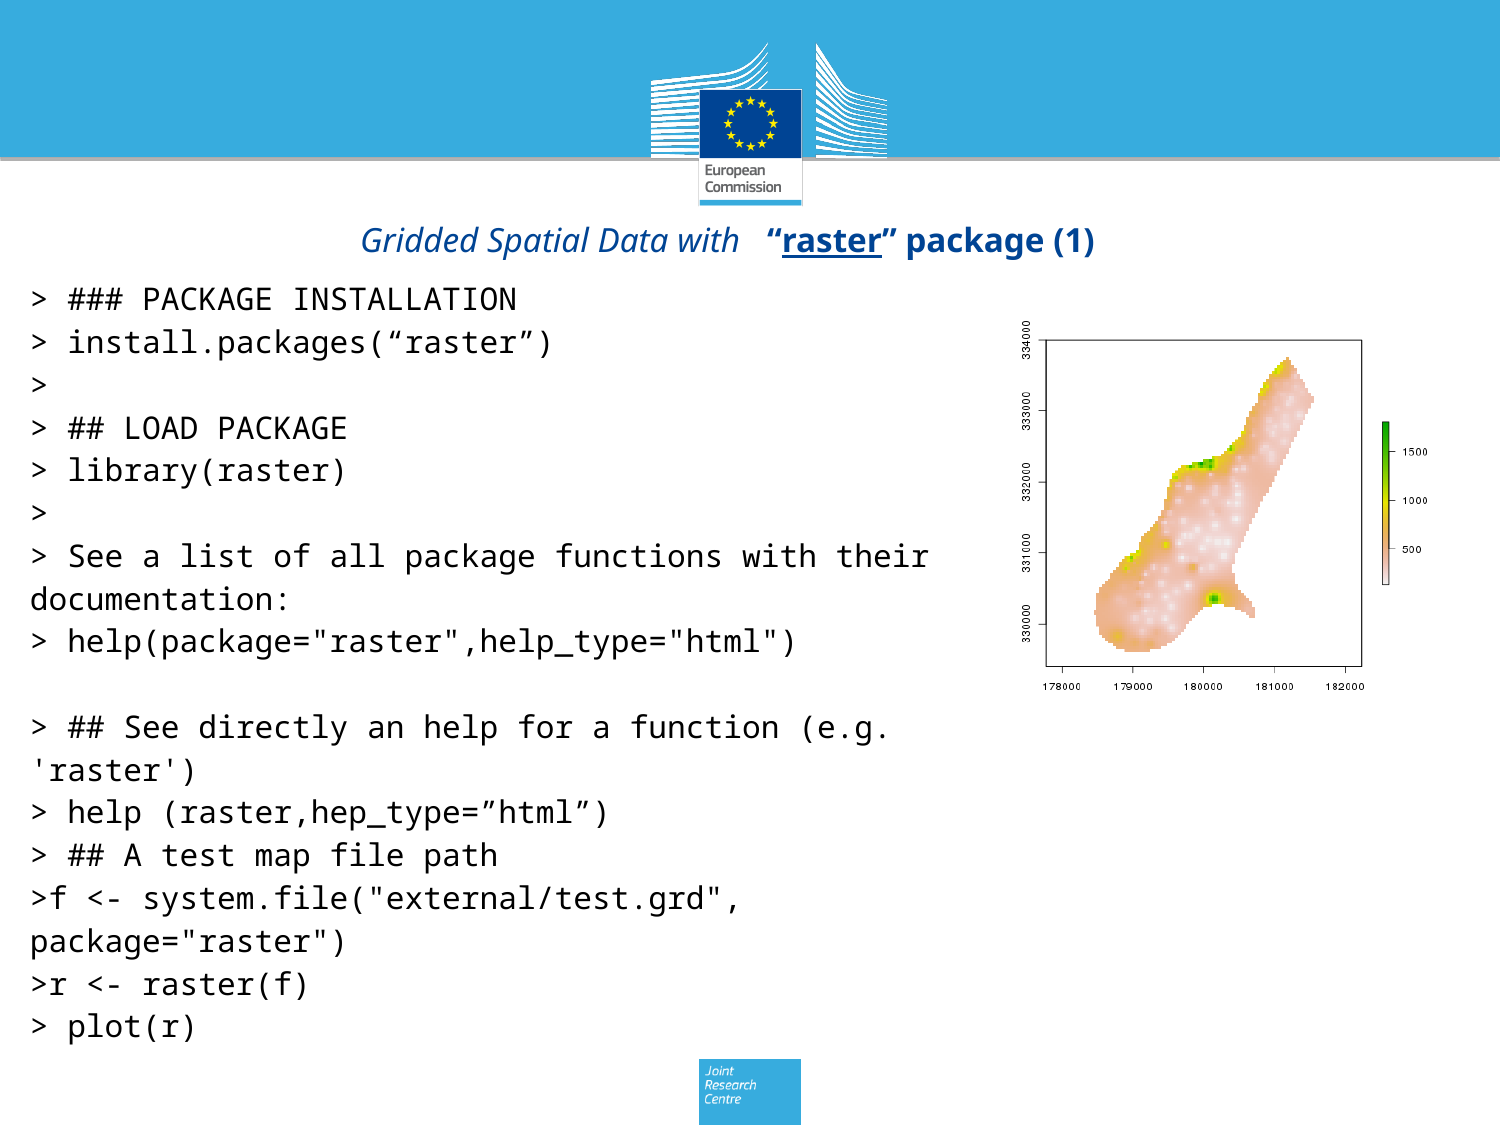

Gridded Spatial Data with “raster” package (1)
> ### PACKAGE INSTALLATION
> install.packages(“raster”)
>
> ## LOAD PACKAGE
> library(raster)
>
> See a list of all package functions with their documentation:
> help(package="raster",help_type="html")
> ## See directly an help for a function (e.g. 'raster')
> help (raster,hep_type=”html”)
> ## A test map file path
>f <- system.file("external/test.grd", package="raster")
>r <- raster(f)
> plot(r)